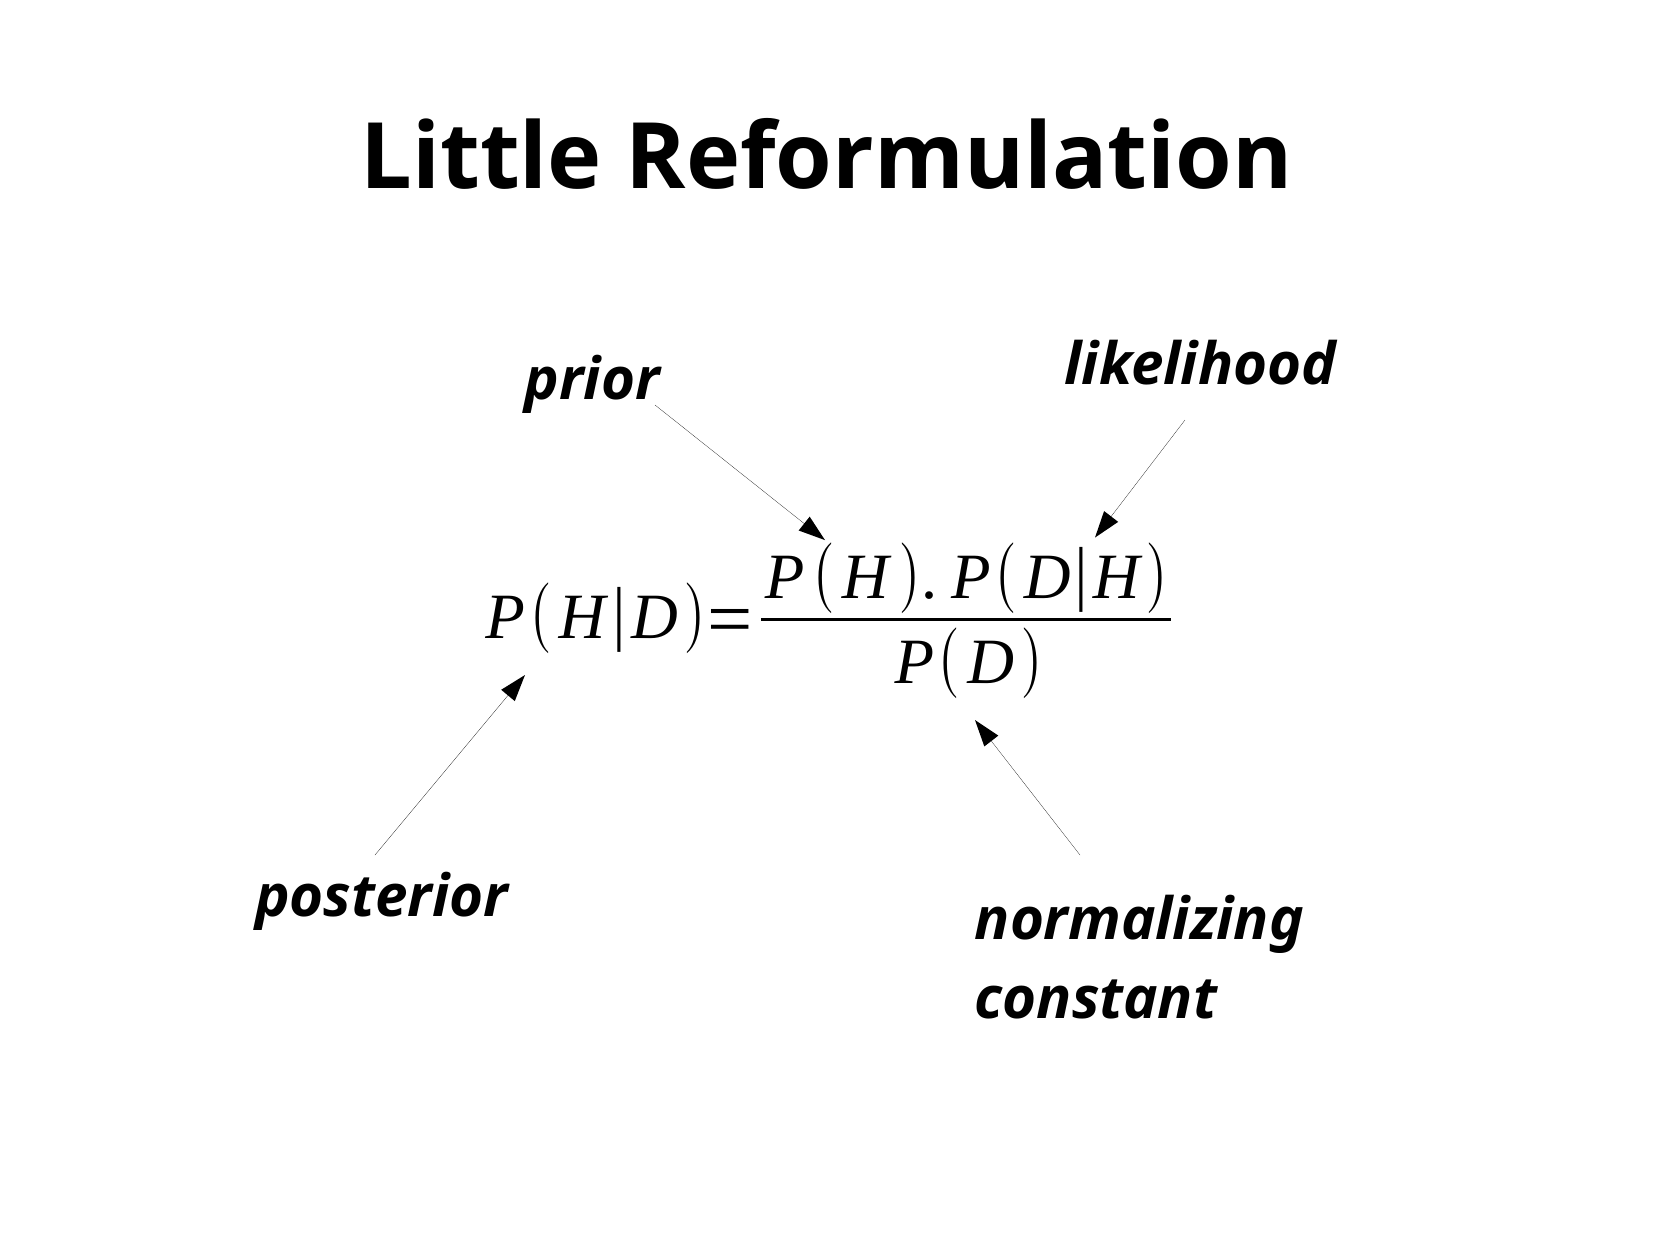

# Little Reformulation
likelihood
prior
posterior
normalizing
constant